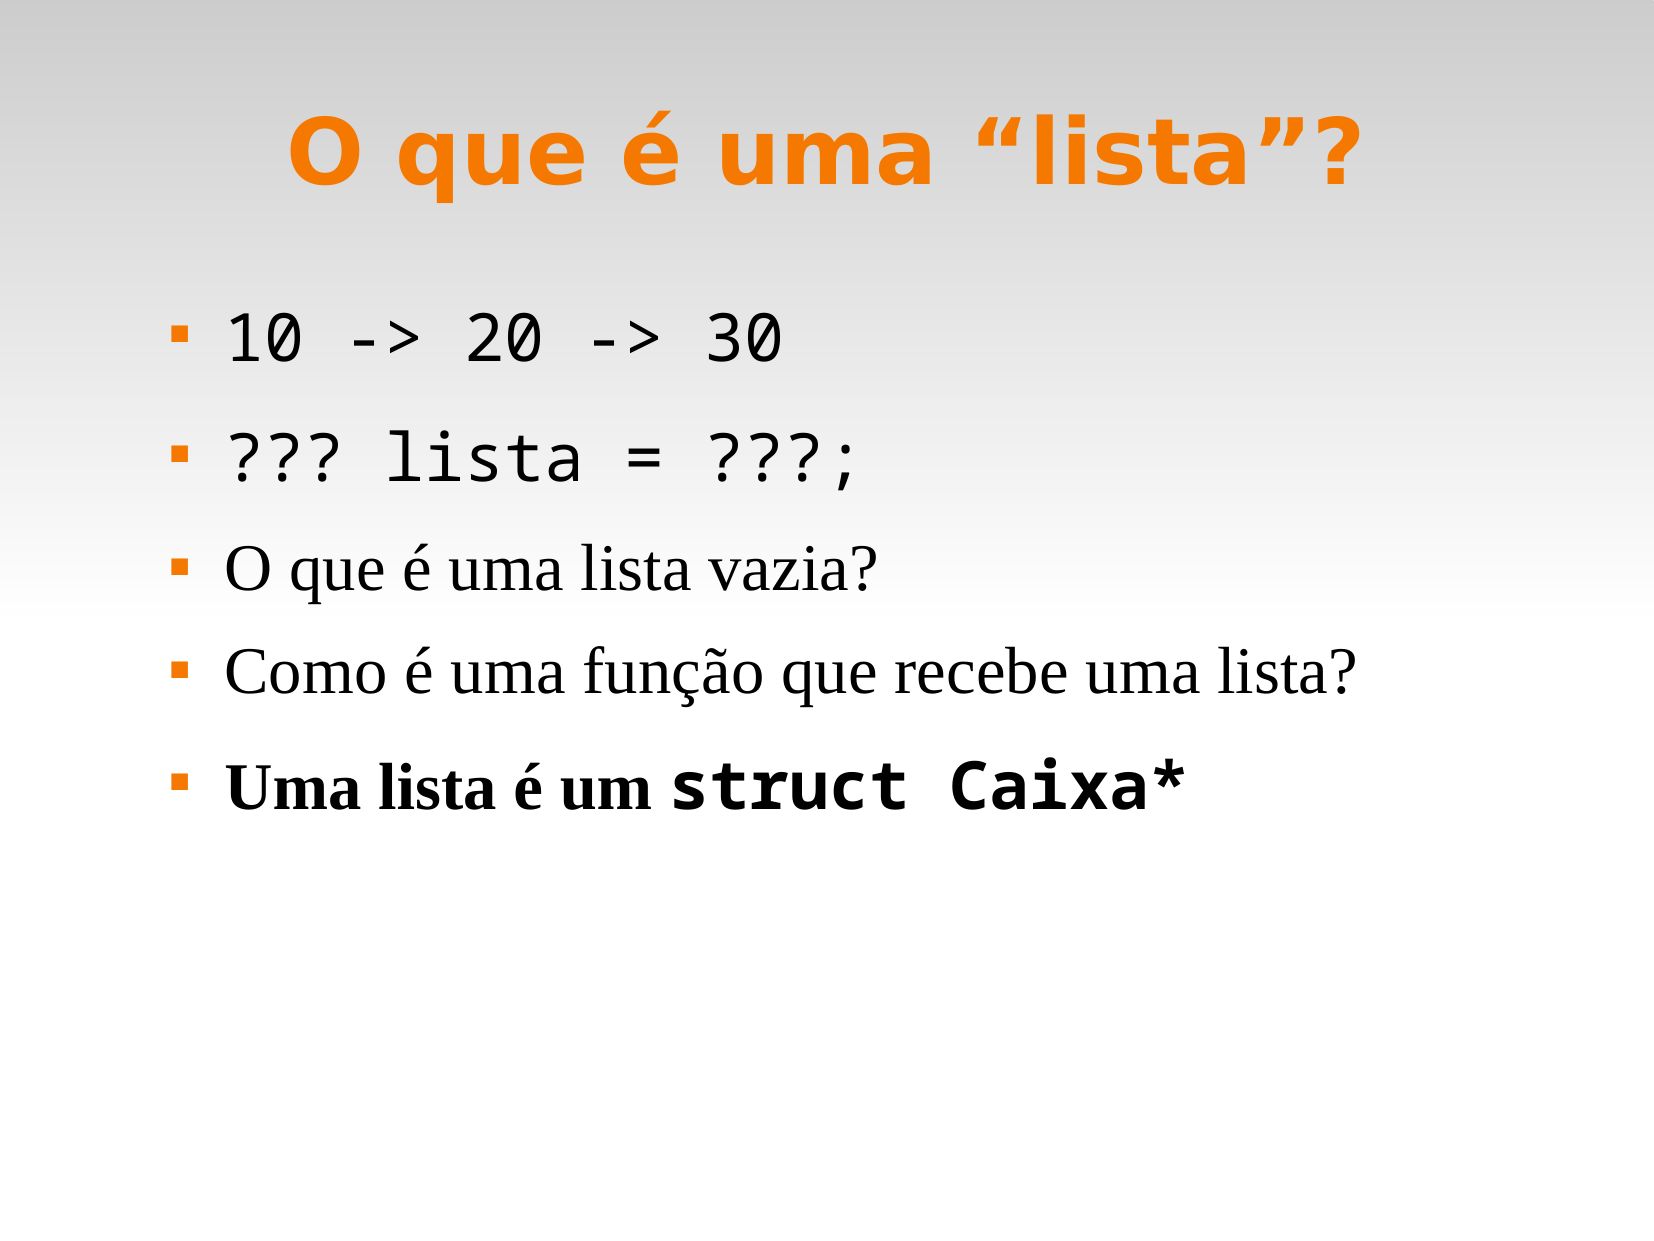

# O que é uma “lista”?
10 -> 20 -> 30
??? lista = ???;
O que é uma lista vazia?
Como é uma função que recebe uma lista?
Uma lista é um struct Caixa*